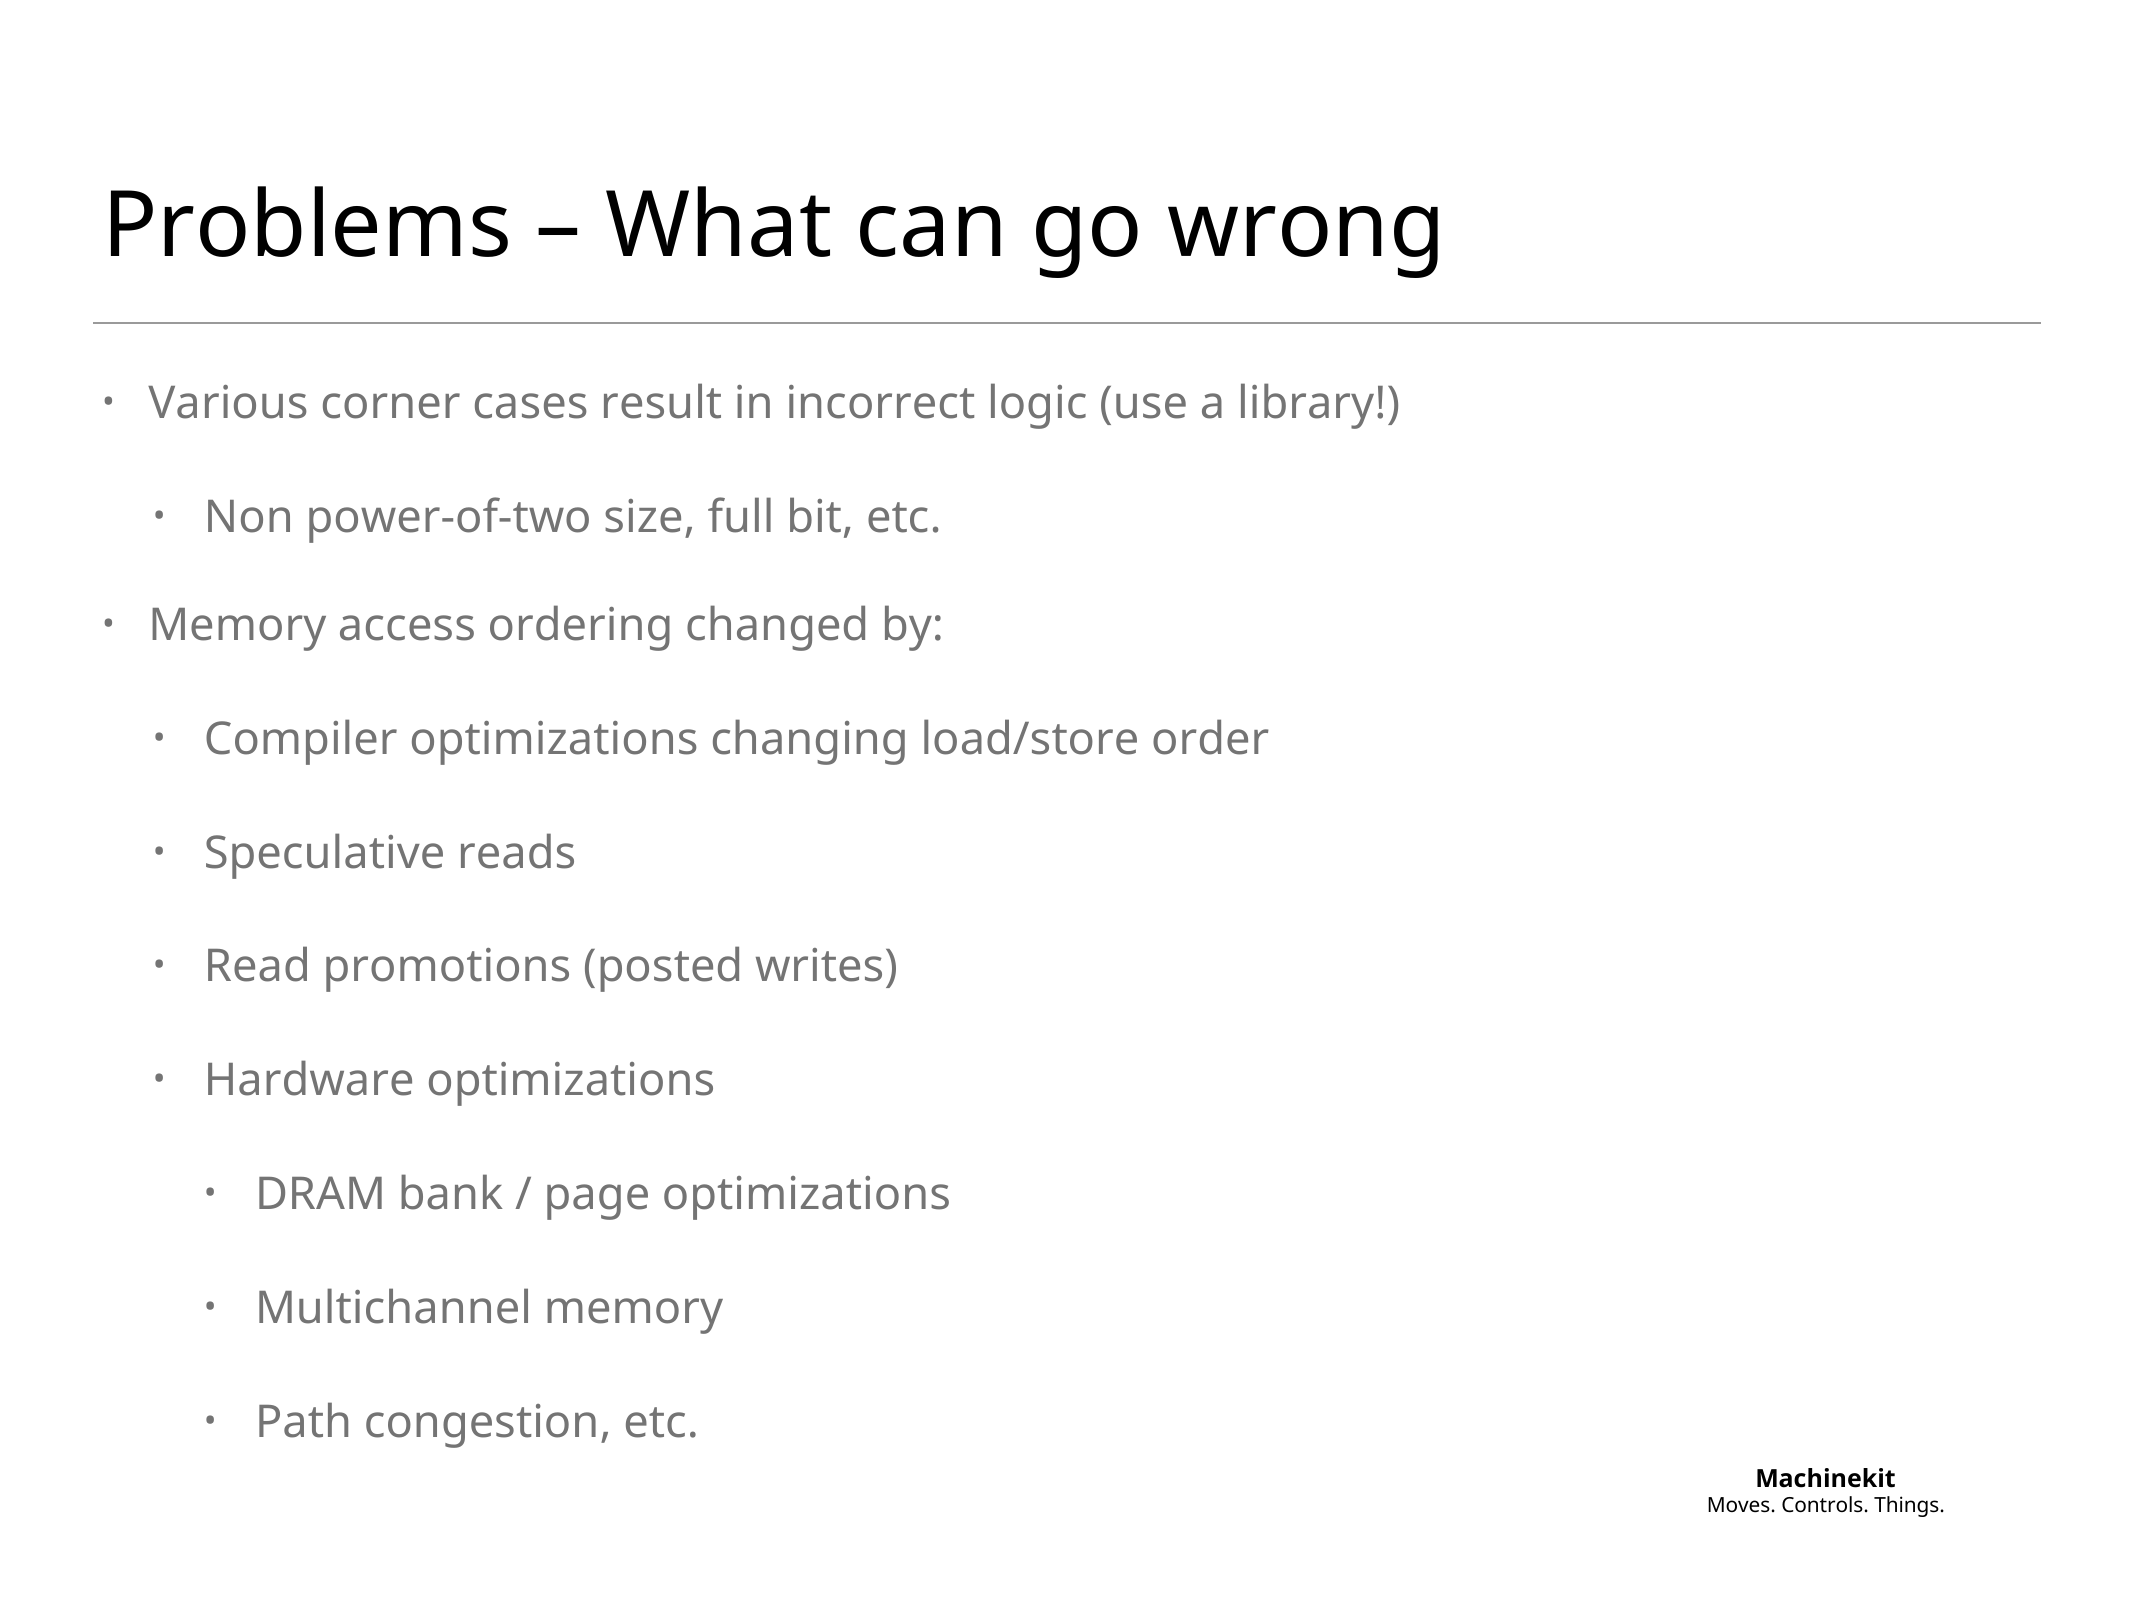

# Problems – What can go wrong
Various corner cases result in incorrect logic (use a library!)
Non power-of-two size, full bit, etc.
Memory access ordering changed by:
Compiler optimizations changing load/store order
Speculative reads
Read promotions (posted writes)
Hardware optimizations
DRAM bank / page optimizations
Multichannel memory
Path congestion, etc.